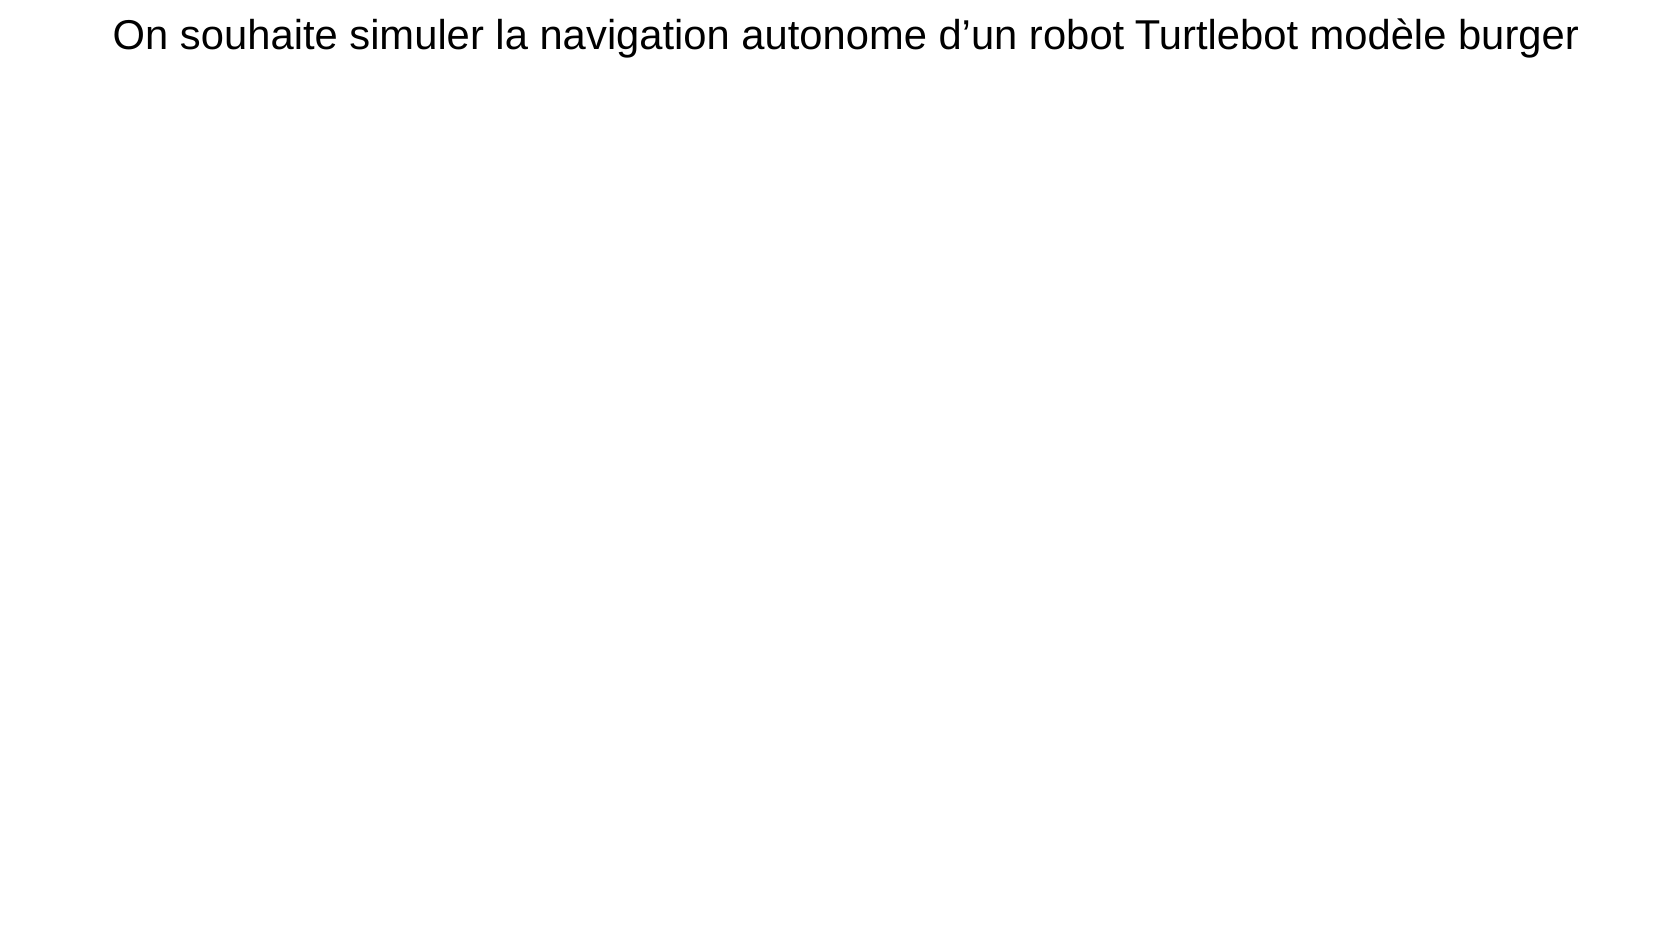

On souhaite simuler la navigation autonome d’un robot Turtlebot modèle burger